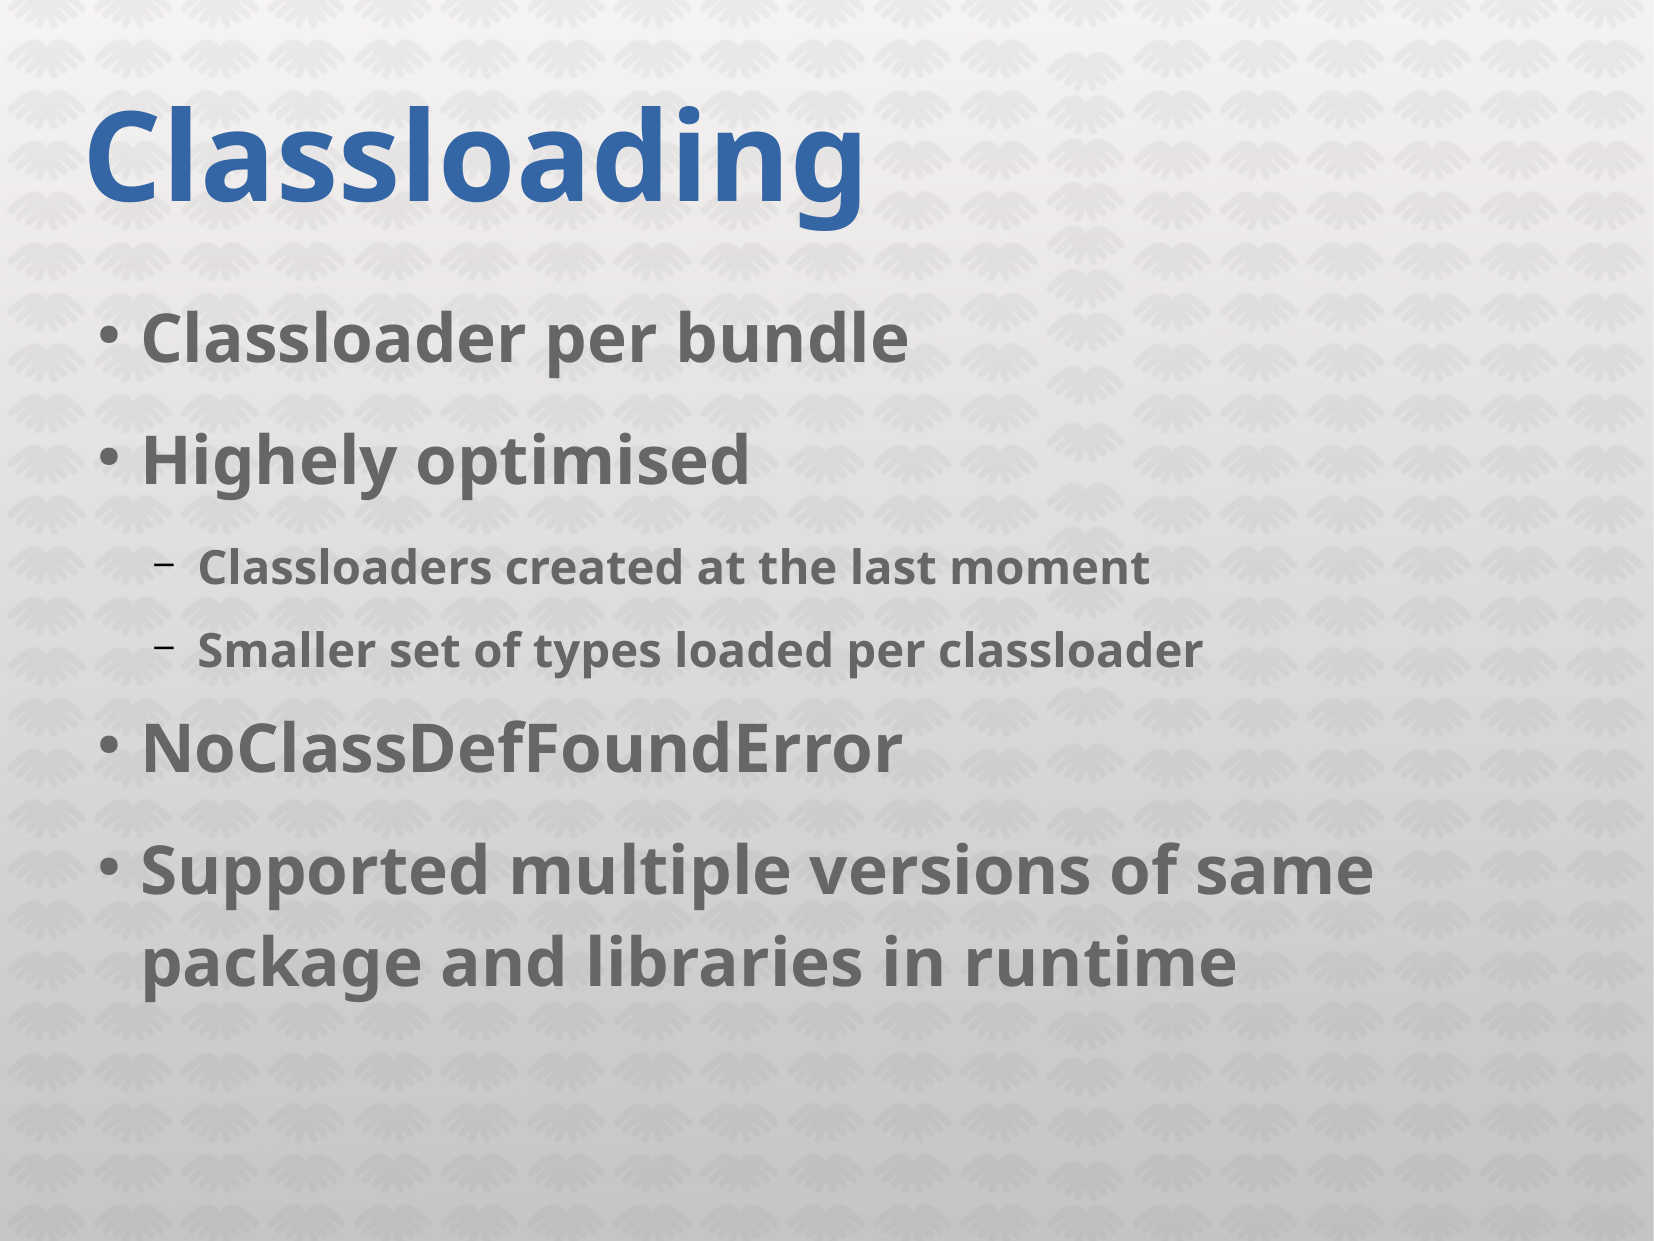

# Classloading
Classloader per bundle
Highely optimised
Classloaders created at the last moment
Smaller set of types loaded per classloader
NoClassDefFoundError
Supported multiple versions of same package and libraries in runtime